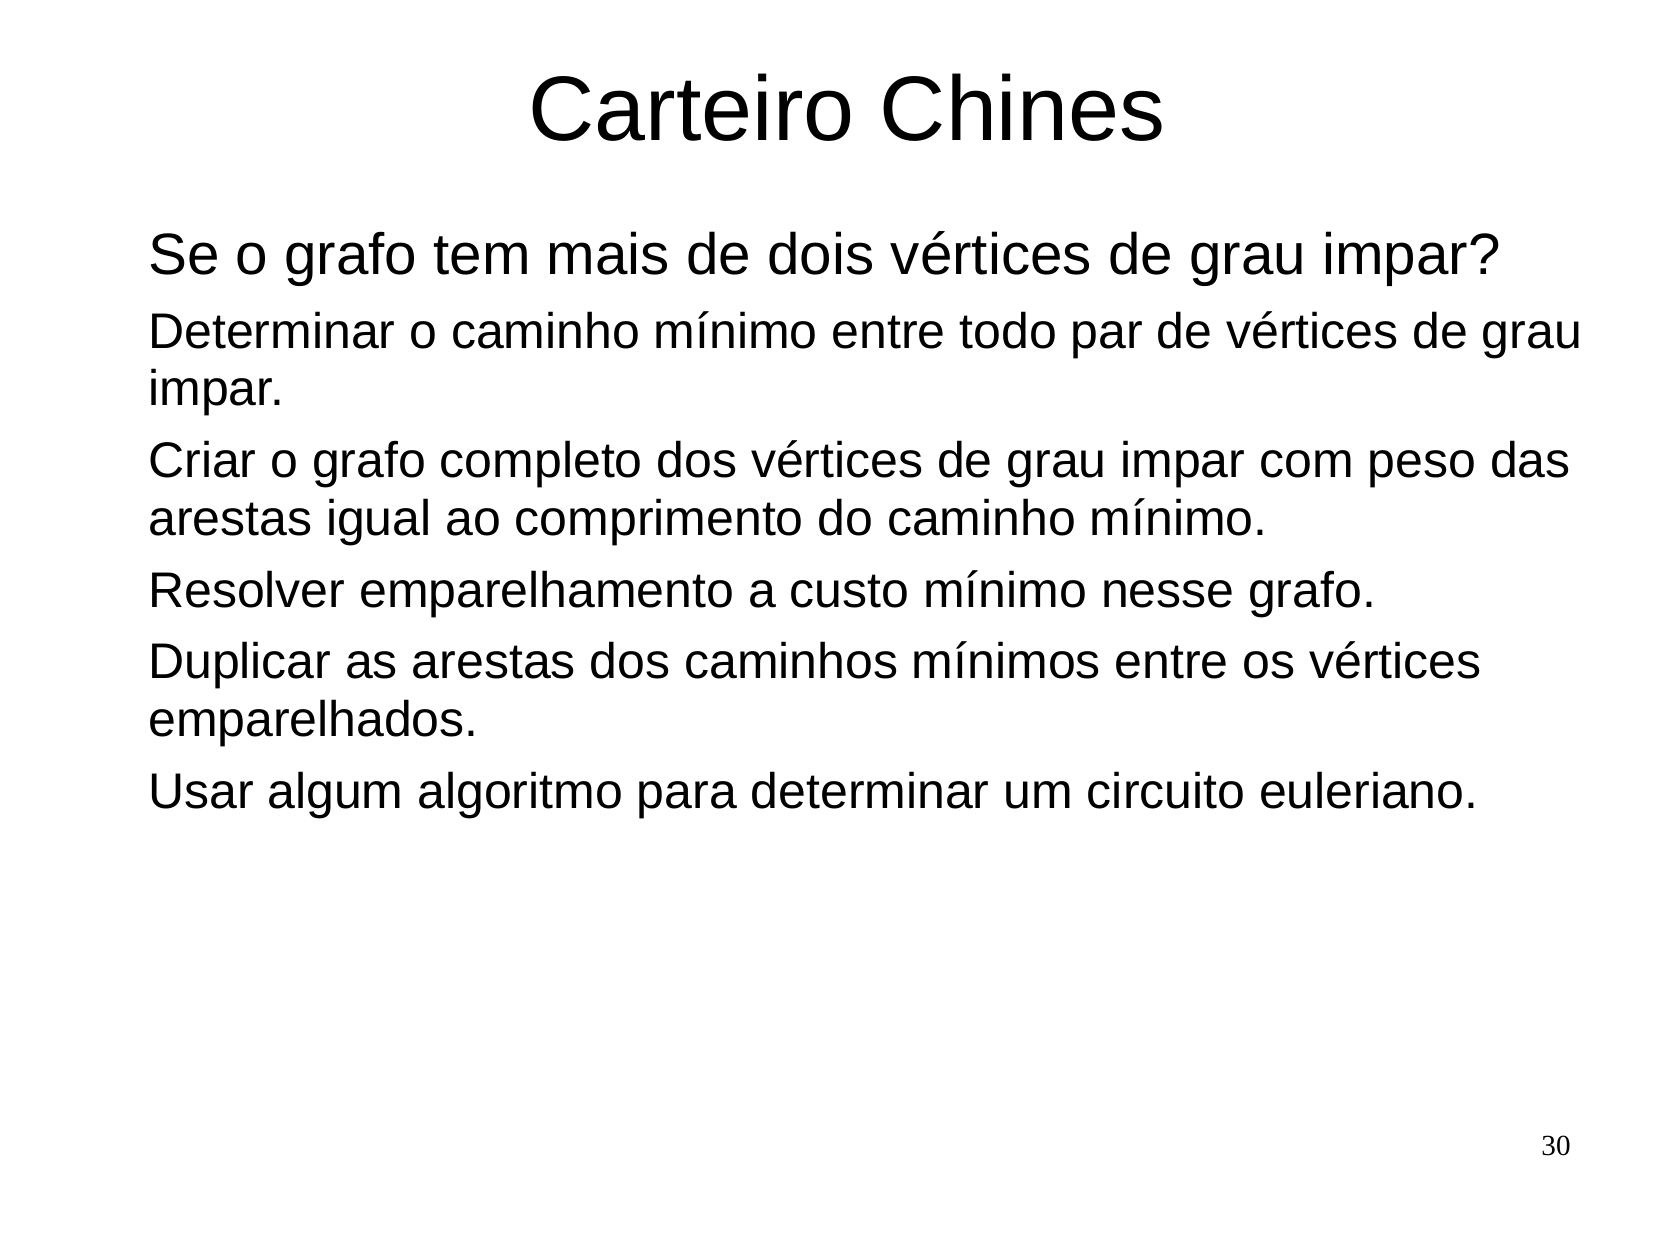

# Carteiro Chines
Se o grafo tem mais de dois vértices de grau impar?
Determinar o caminho mínimo entre todo par de vértices de grau impar.
Criar o grafo completo dos vértices de grau impar com peso das arestas igual ao comprimento do caminho mínimo.
Resolver emparelhamento a custo mínimo nesse grafo.
Duplicar as arestas dos caminhos mínimos entre os vértices emparelhados.
Usar algum algoritmo para determinar um circuito euleriano.
30